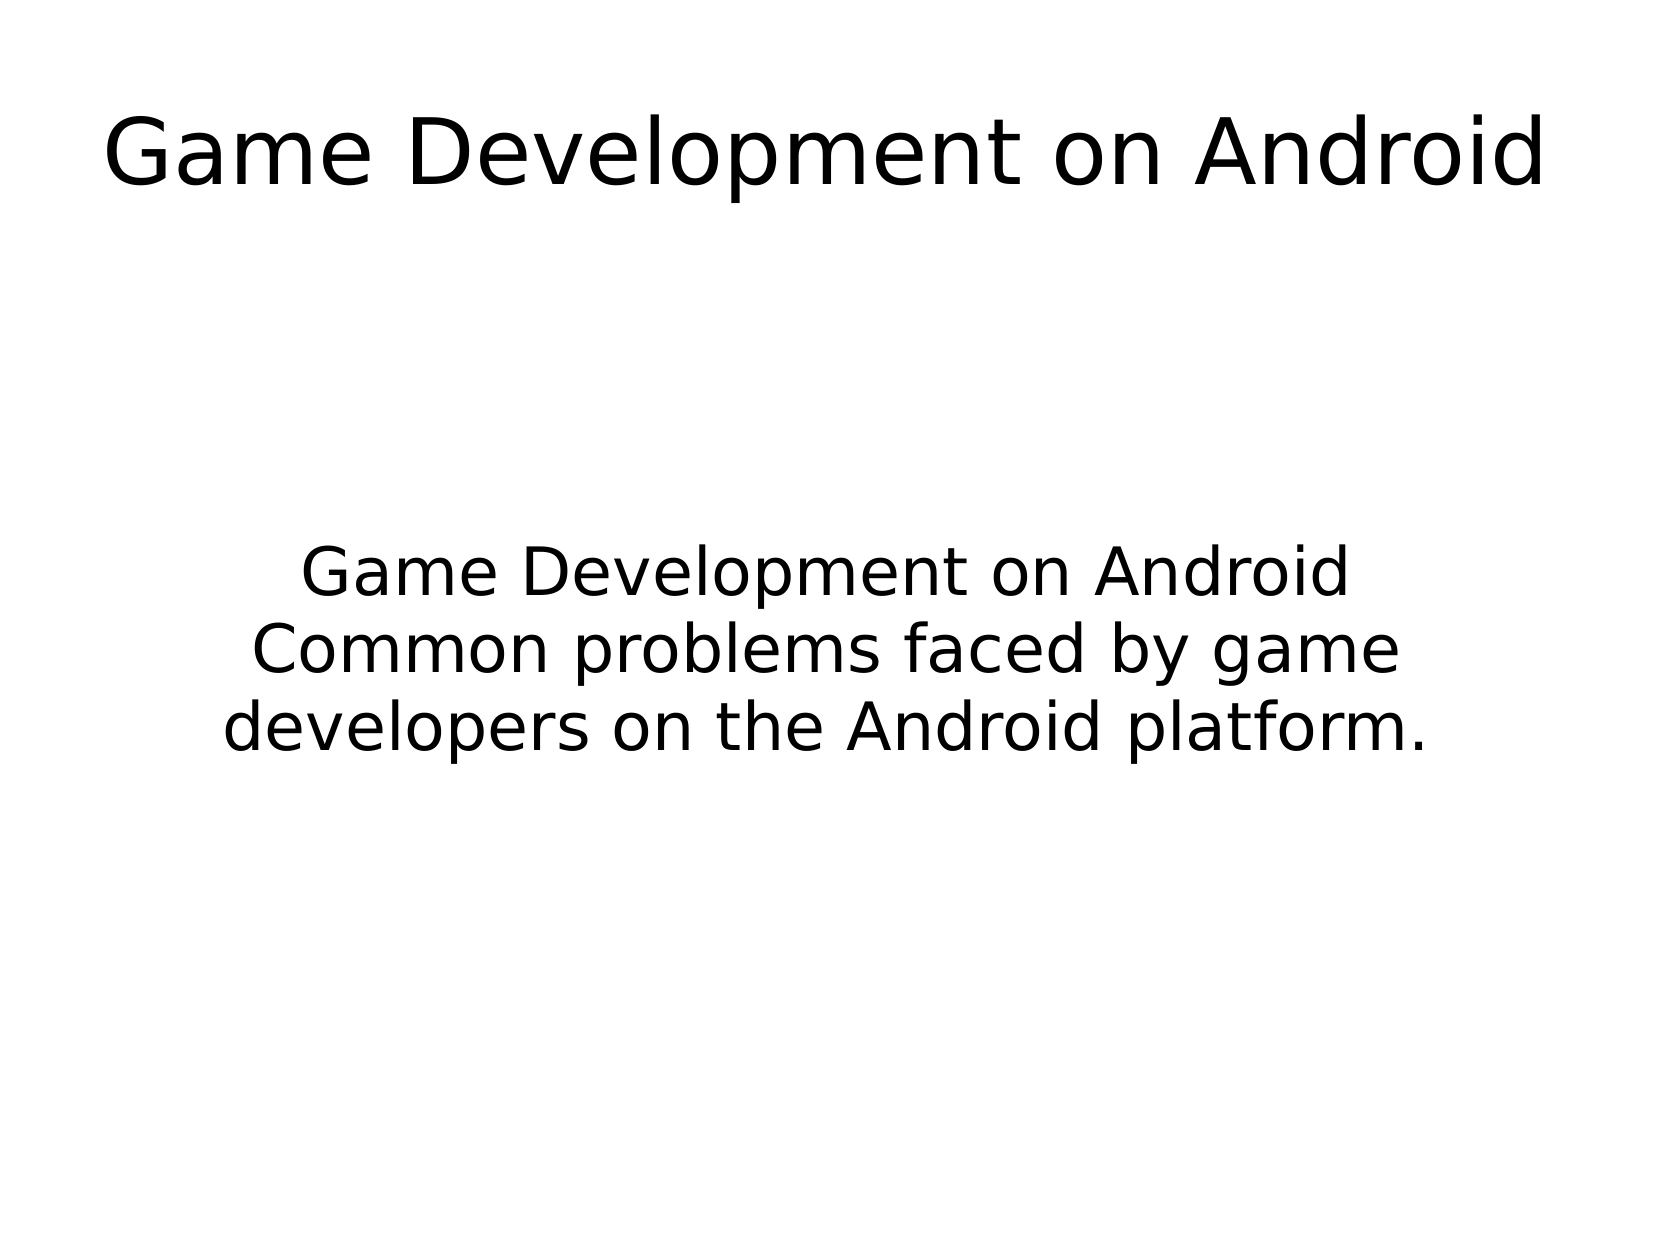

# Game Development on Android
Game Development on Android
Common problems faced by game developers on the Android platform.